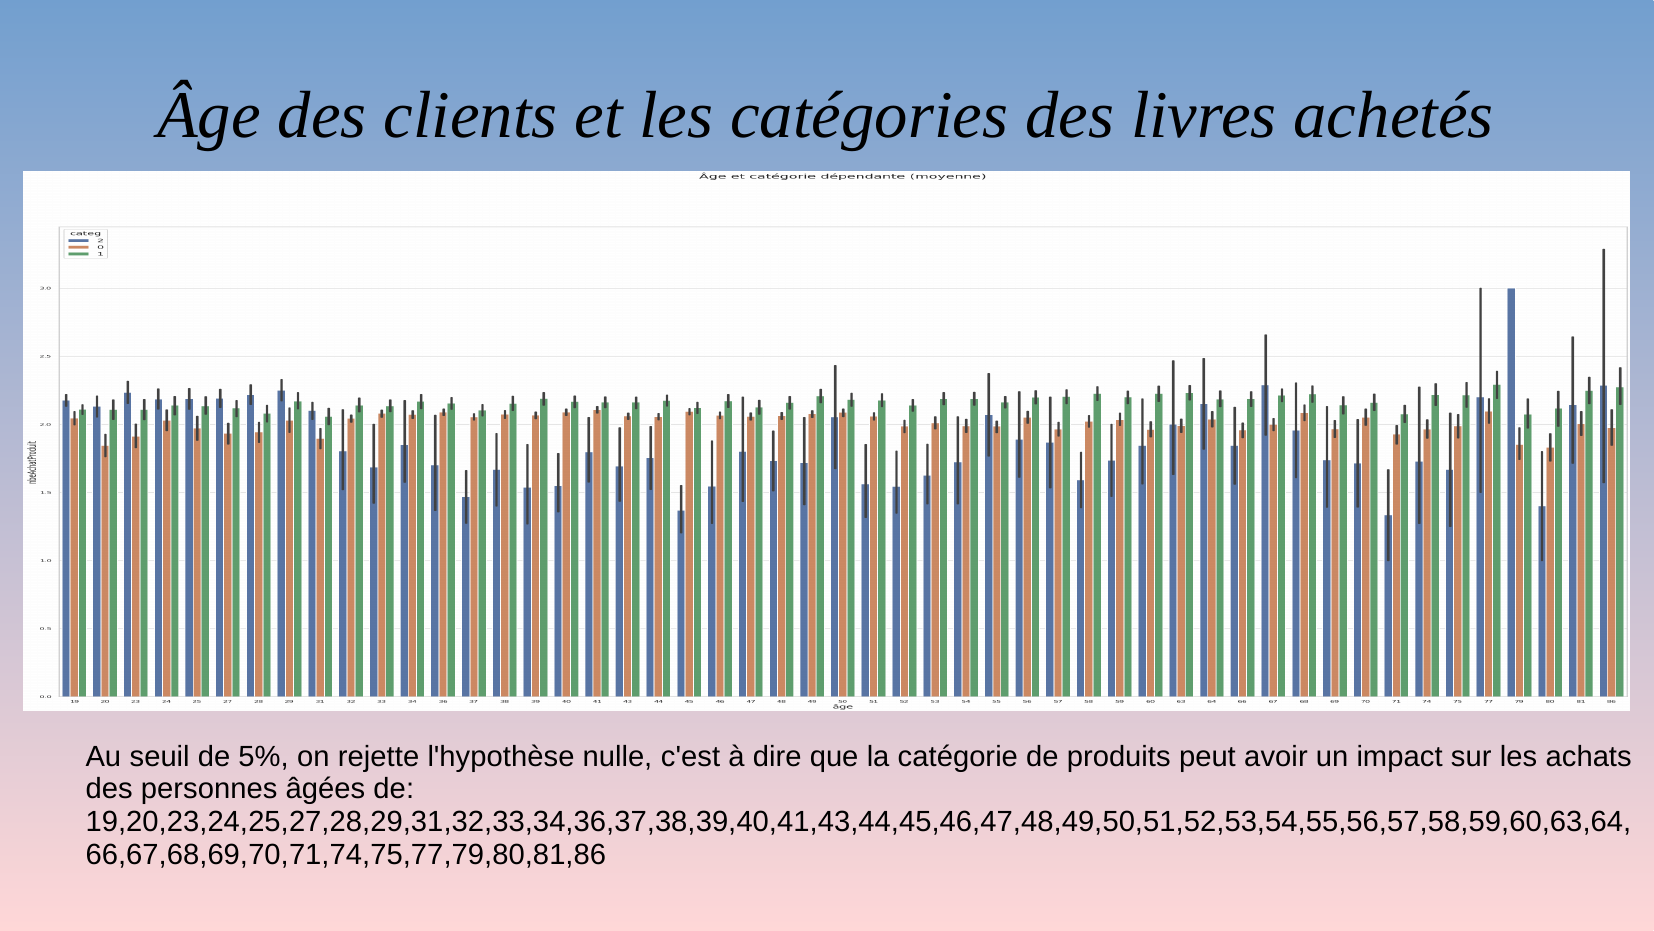

# Âge des clients et les catégories des livres achetés
Au seuil de 5%, on rejette l'hypothèse nulle, c'est à dire que la catégorie de produits peut avoir un impact sur les achats des personnes âgées de: 19,20,23,24,25,27,28,29,31,32,33,34,36,37,38,39,40,41,43,44,45,46,47,48,49,50,51,52,53,54,55,56,57,58,59,60,63,64,66,67,68,69,70,71,74,75,77,79,80,81,86